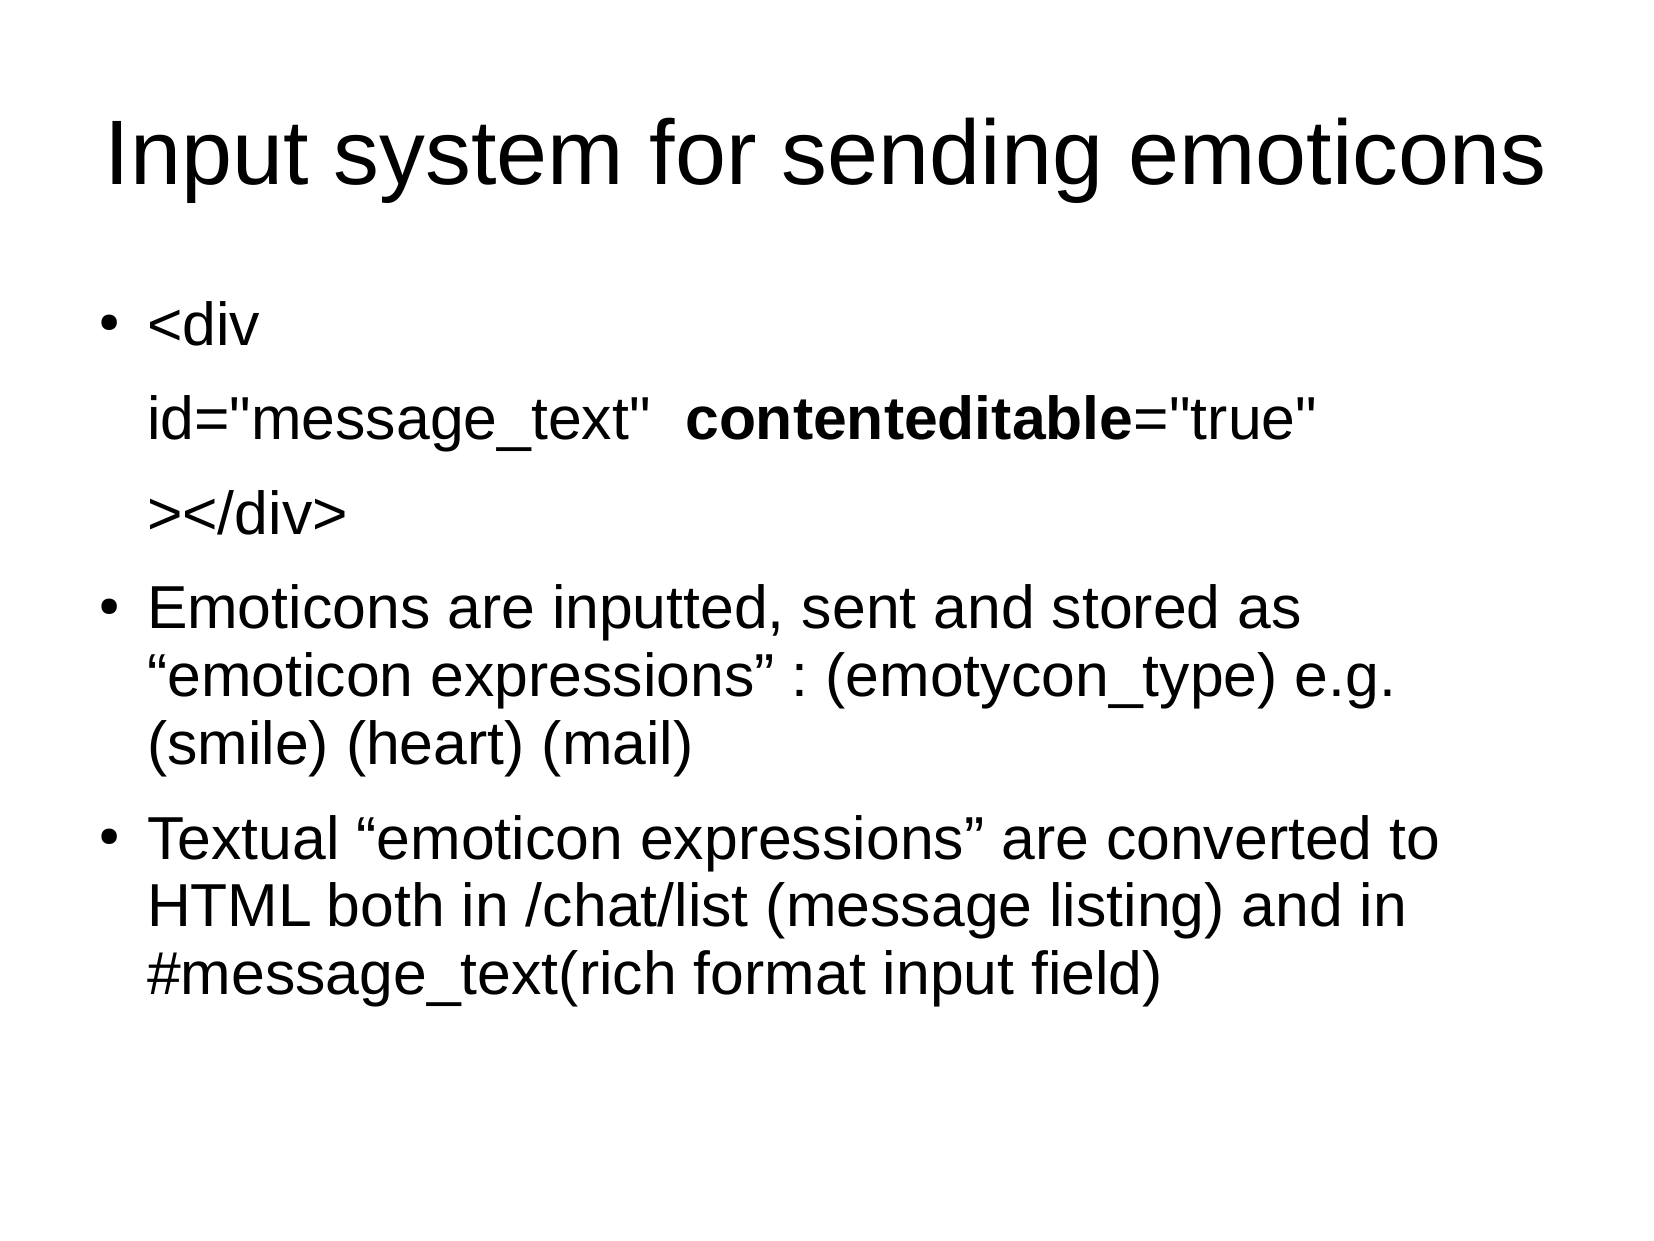

# Input system for sending emoticons
<div
id="message_text" contenteditable="true"
></div>
Emoticons are inputted, sent and stored as “emoticon expressions” : (emotycon_type) e.g. (smile) (heart) (mail)
Textual “emoticon expressions” are converted to HTML both in /chat/list (message listing) and in #message_text(rich format input field)